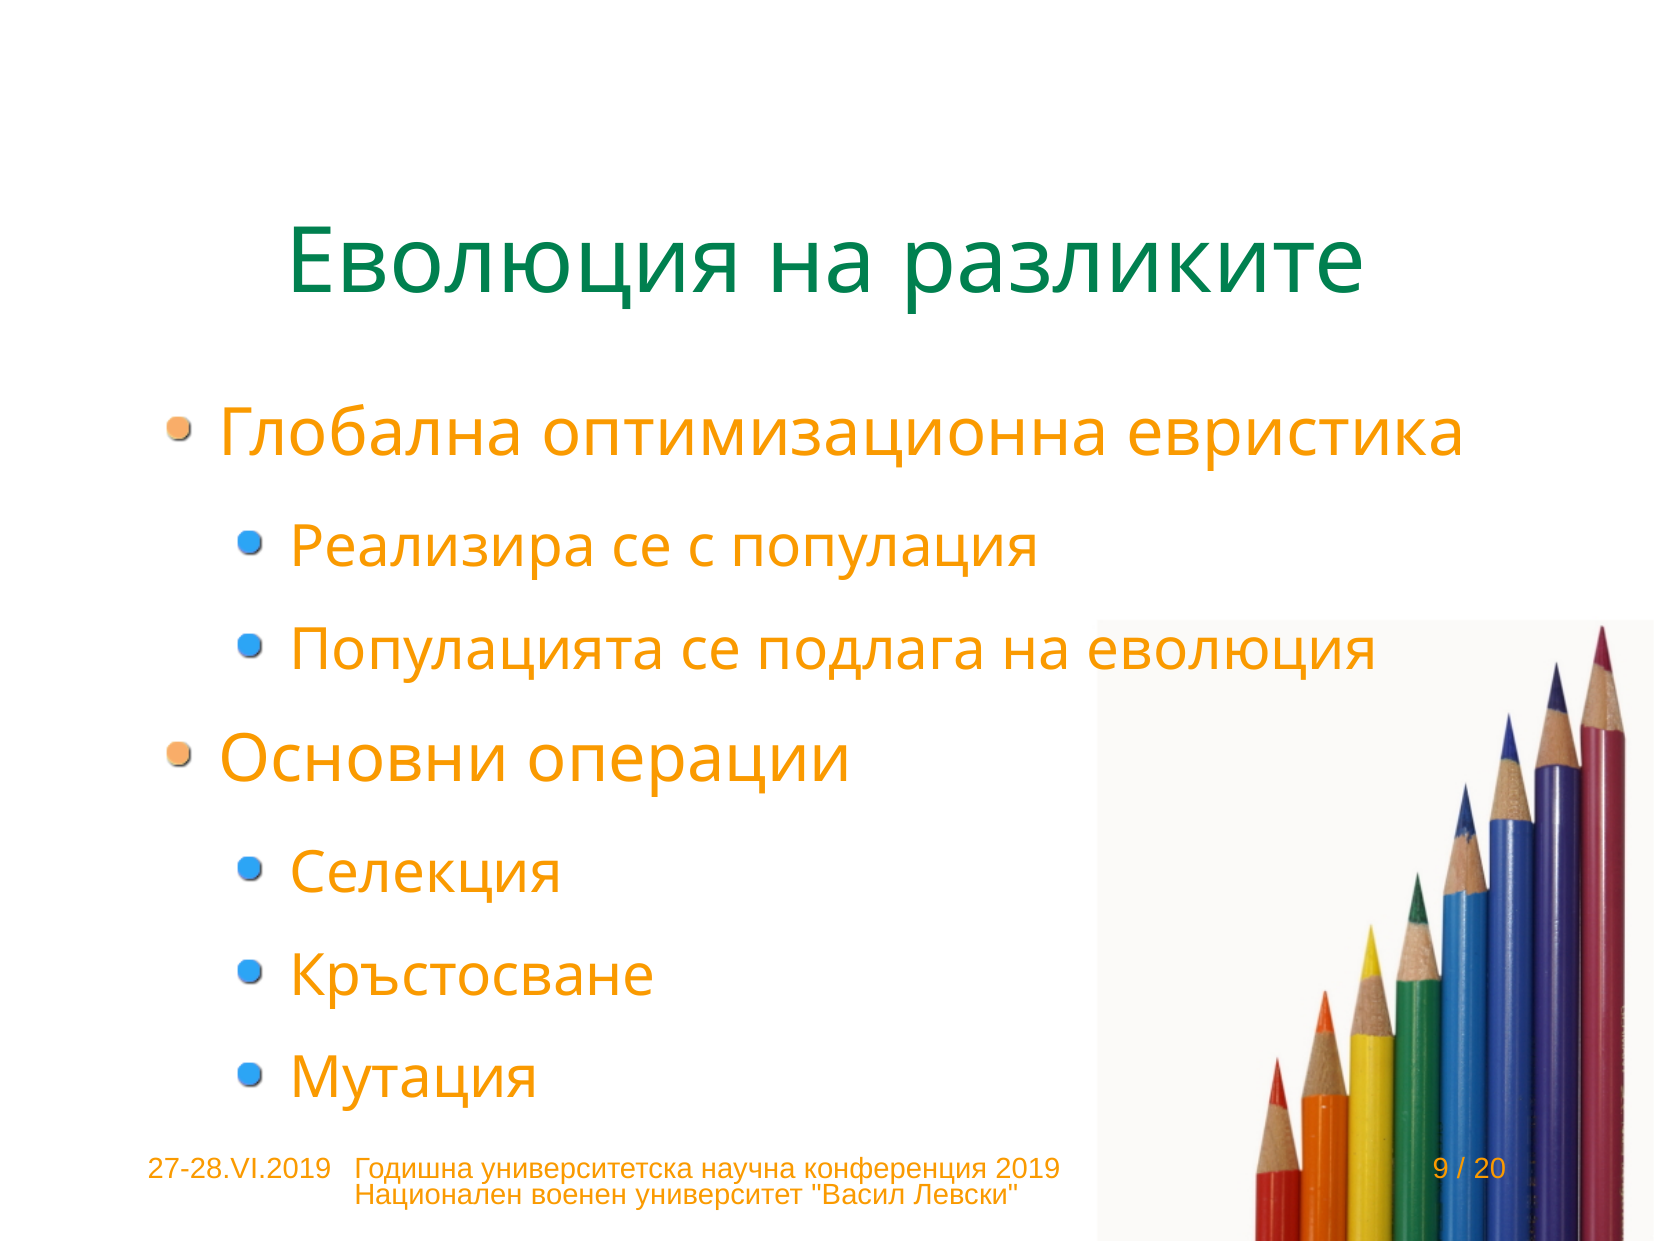

# Еволюция на разликите
Глобална оптимизационна евристика
Реализира се с популация
Популацията се подлага на еволюция
Основни операции
Селекция
Кръстосване
Мутация
27-28.VI.2019
Годишна университетска научна конференция 2019 Национален военен университет "Васил Левски"
9